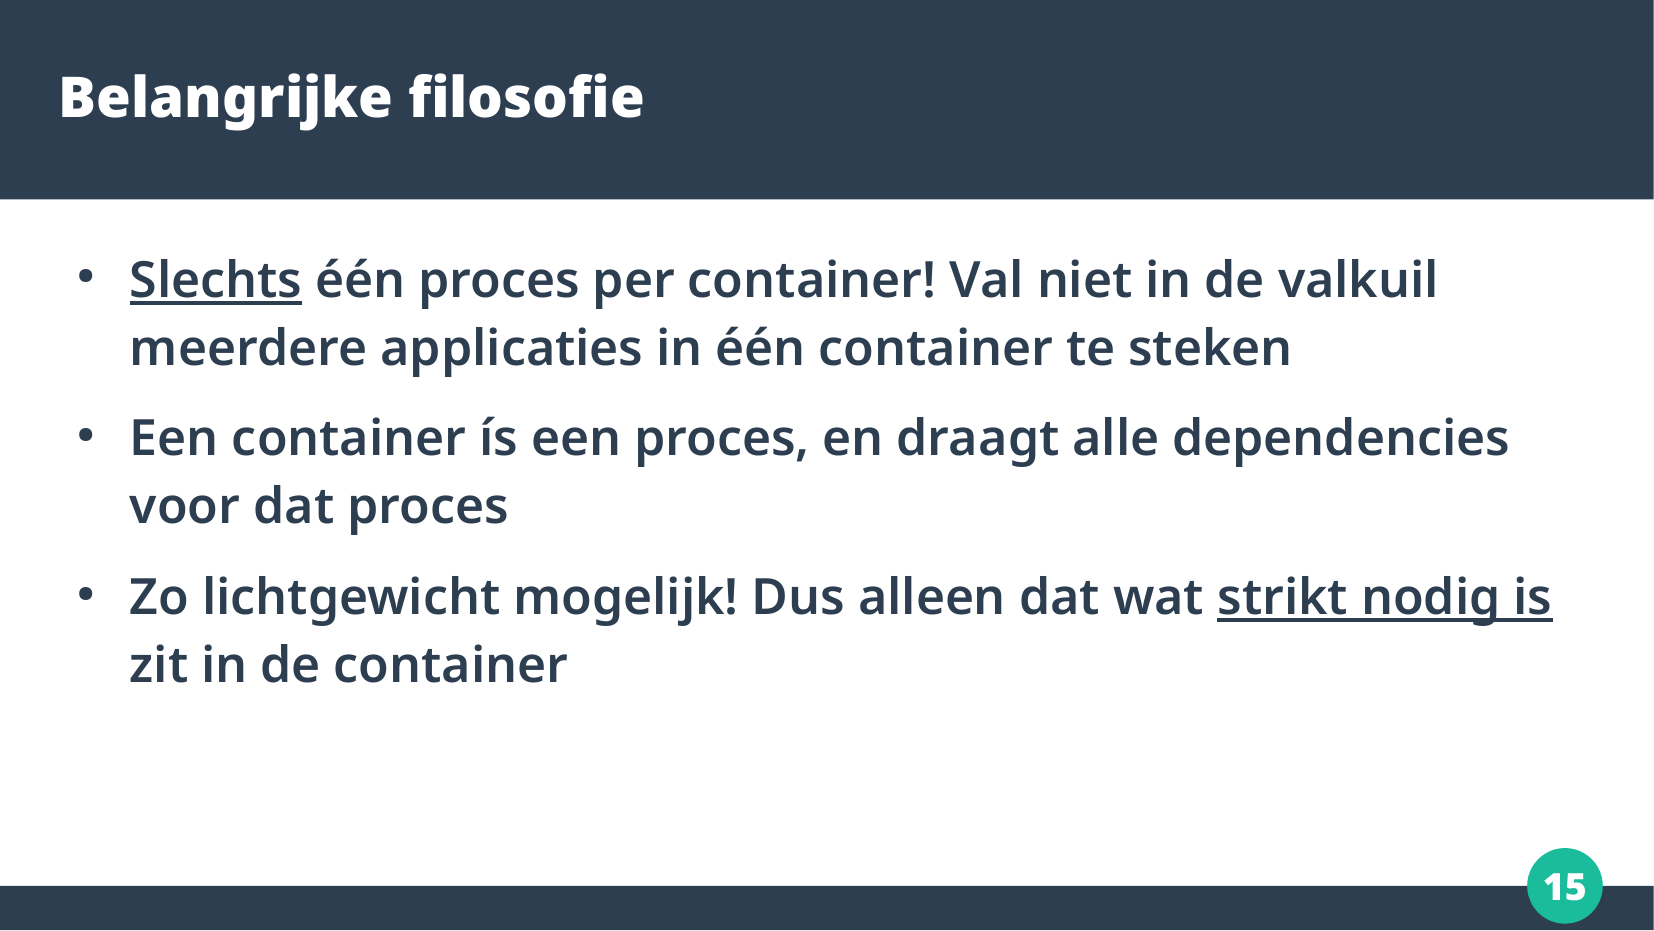

# Belangrijke filosofie
Slechts één proces per container! Val niet in de valkuil meerdere applicaties in één container te steken
Een container ís een proces, en draagt alle dependencies voor dat proces
Zo lichtgewicht mogelijk! Dus alleen dat wat strikt nodig is zit in de container